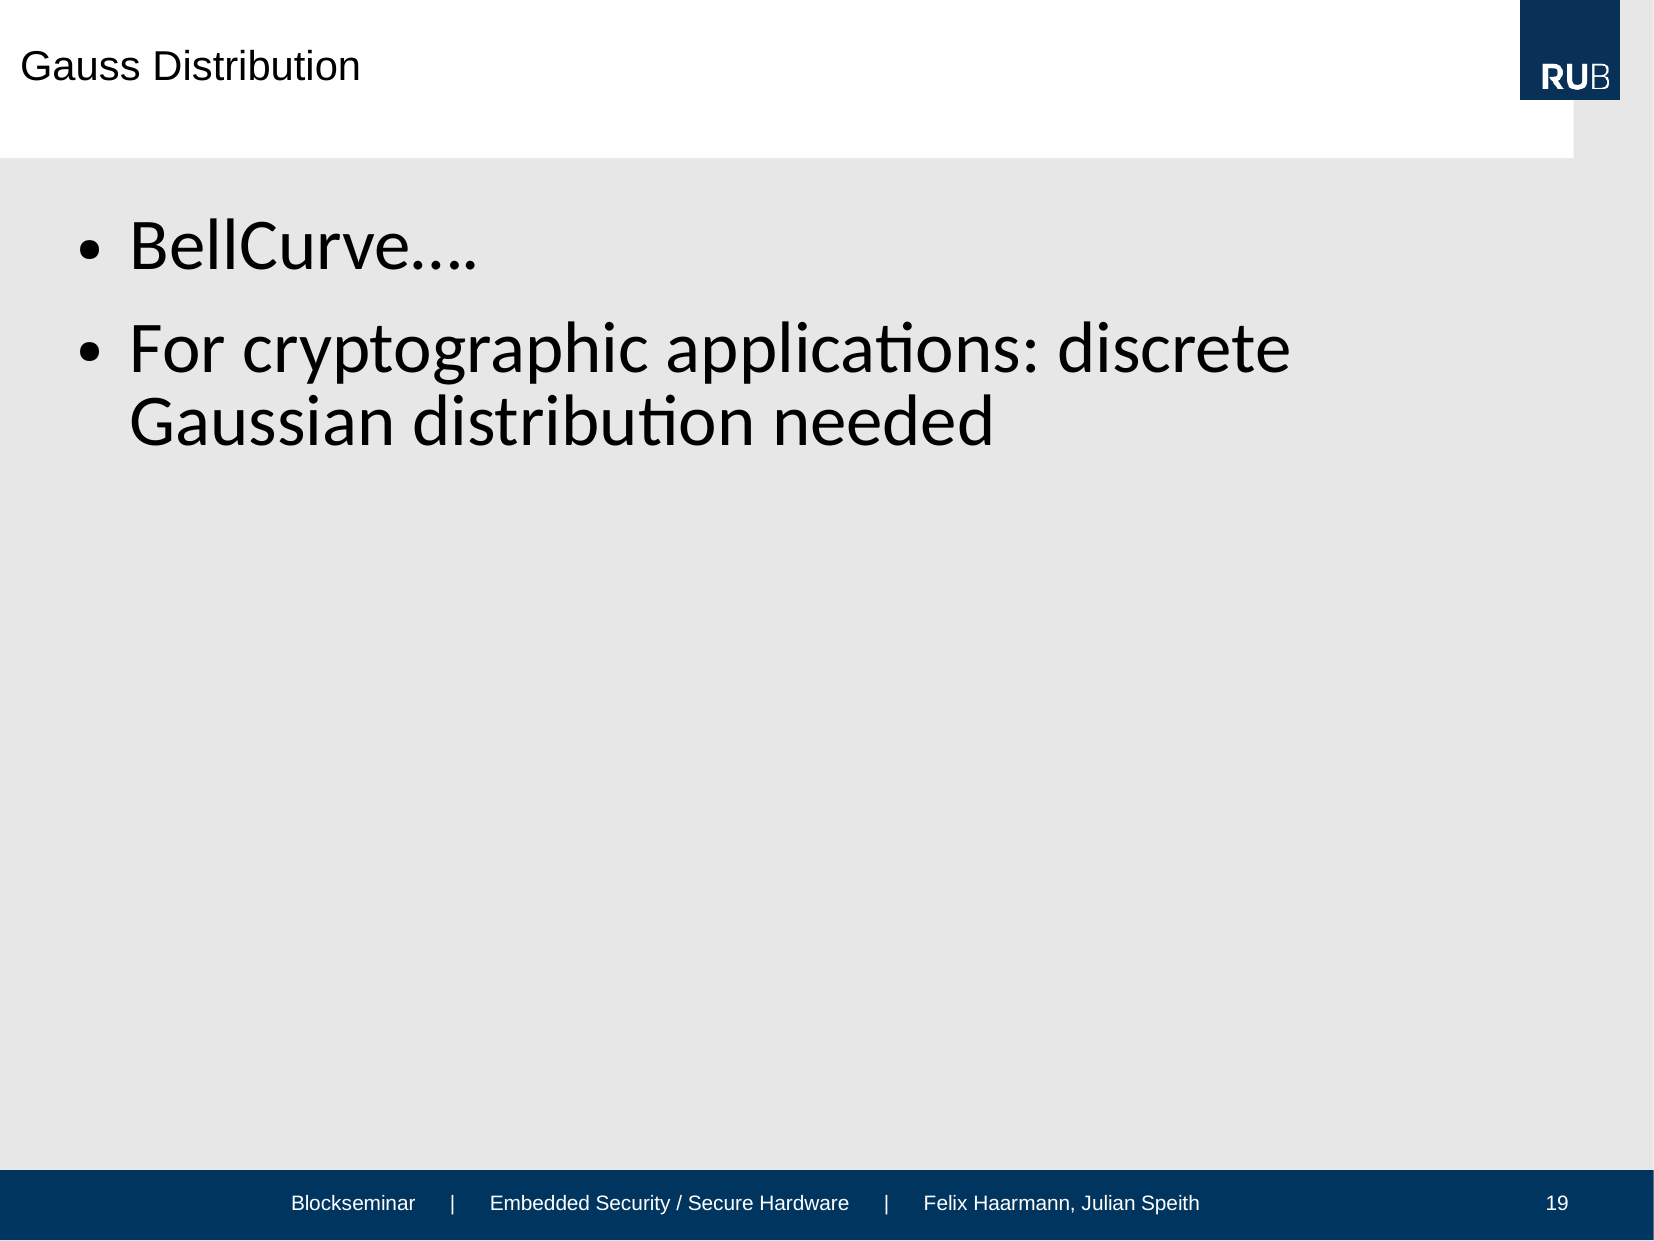

# Gauss Distribution
BellCurve….
For cryptographic applications: discrete Gaussian distribution needed